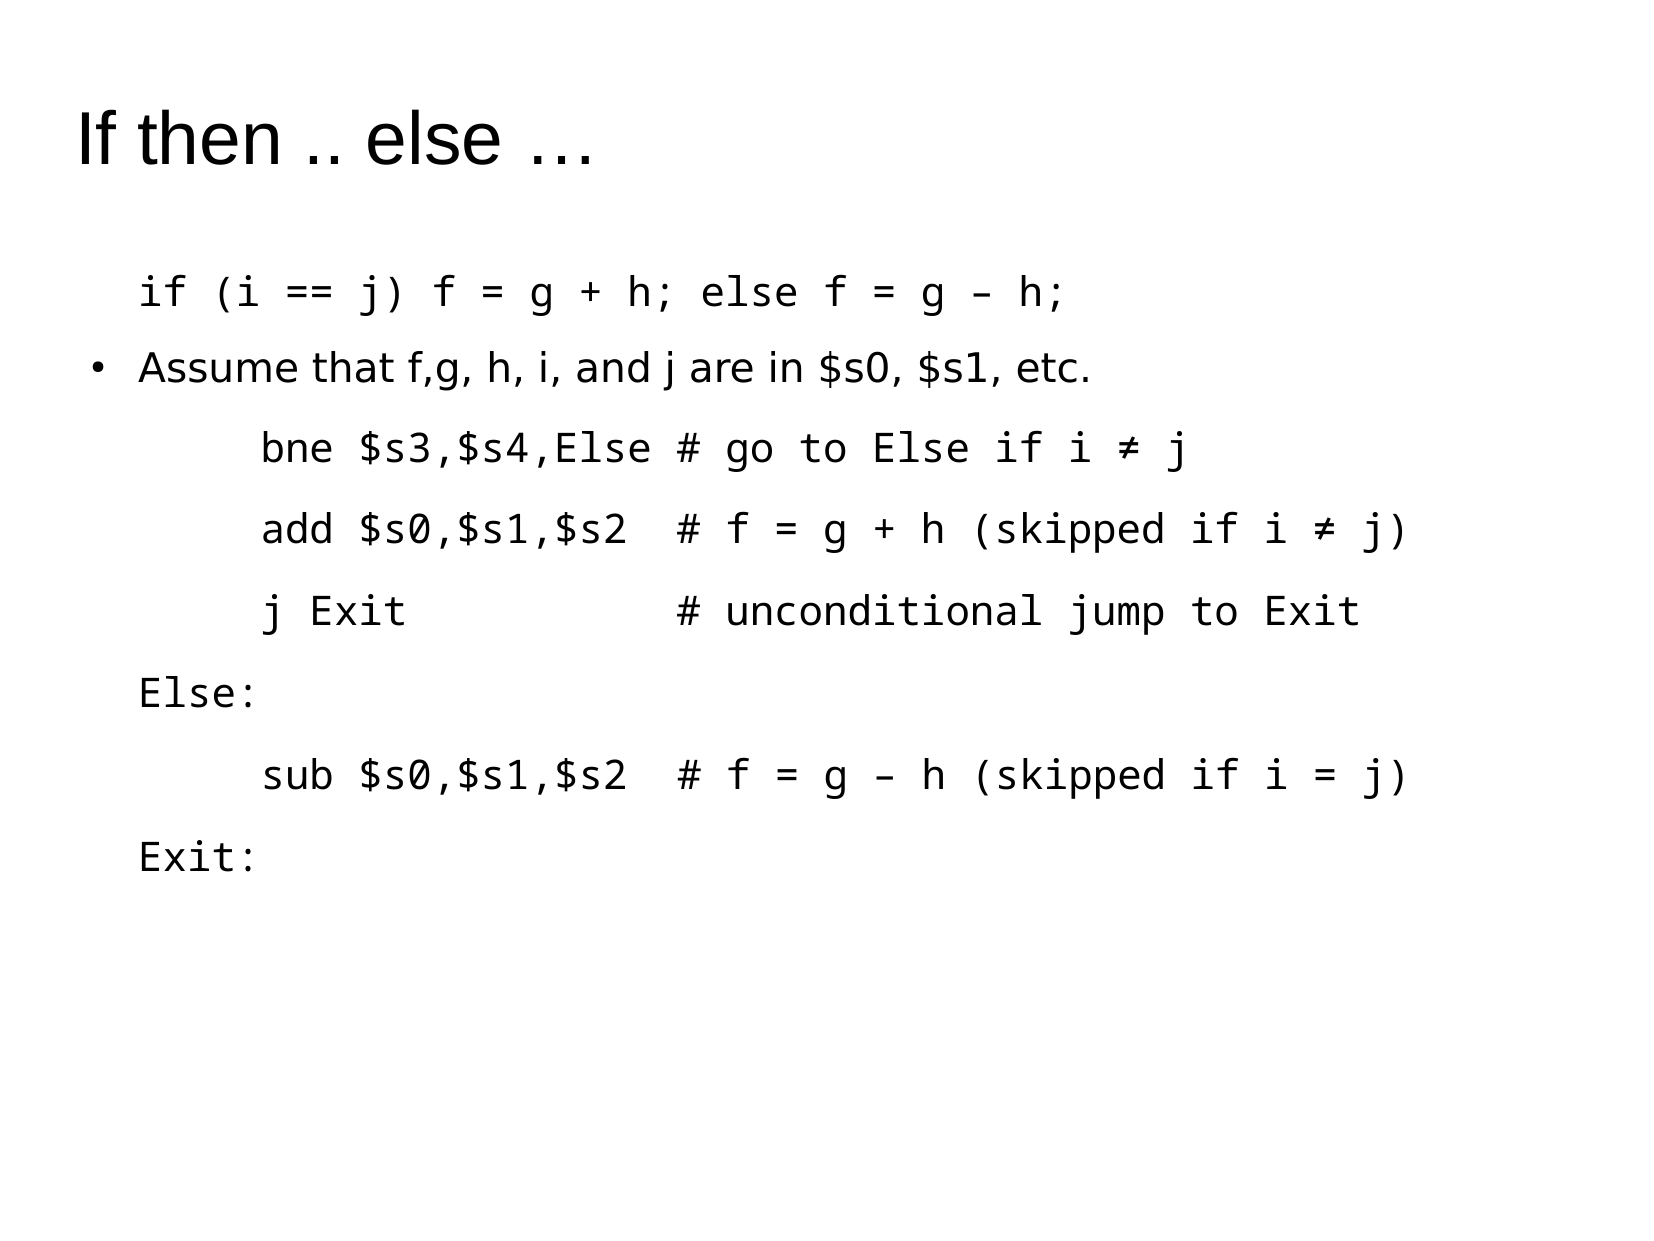

# If then .. else …
if (i == j) f = g + h; else f = g – h;
Assume that f,g, h, i, and j are in $s0, $s1, etc.
 bne $s3,$s4,Else # go to Else if i ≠ j
 add $s0,$s1,$s2 # f = g + h (skipped if i ≠ j)
 j Exit # unconditional jump to Exit
Else:
 sub $s0,$s1,$s2 # f = g – h (skipped if i = j)
Exit: